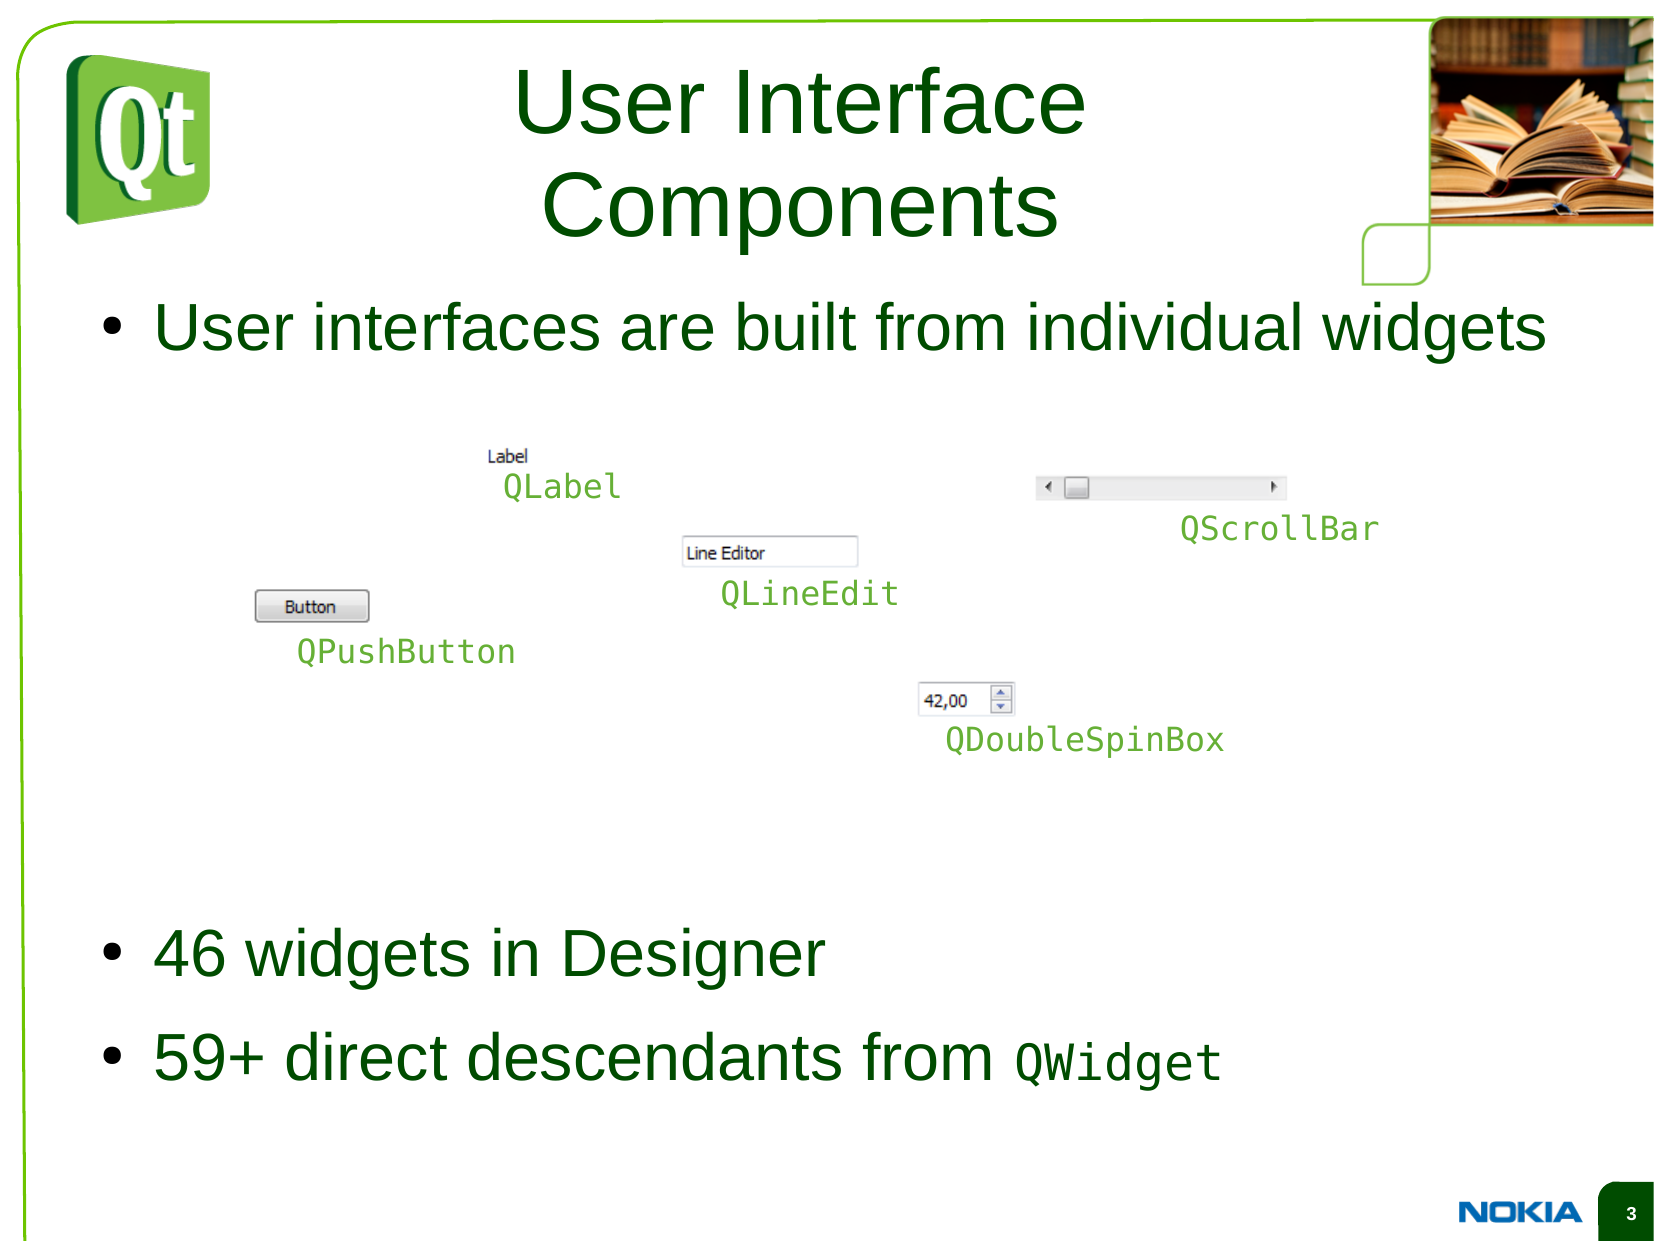

# User Interface Components
User interfaces are built from individual widgets
46 widgets in Designer
59+ direct descendants from QWidget
QLabel
QScrollBar
QLineEdit
QPushButton
QDoubleSpinBox